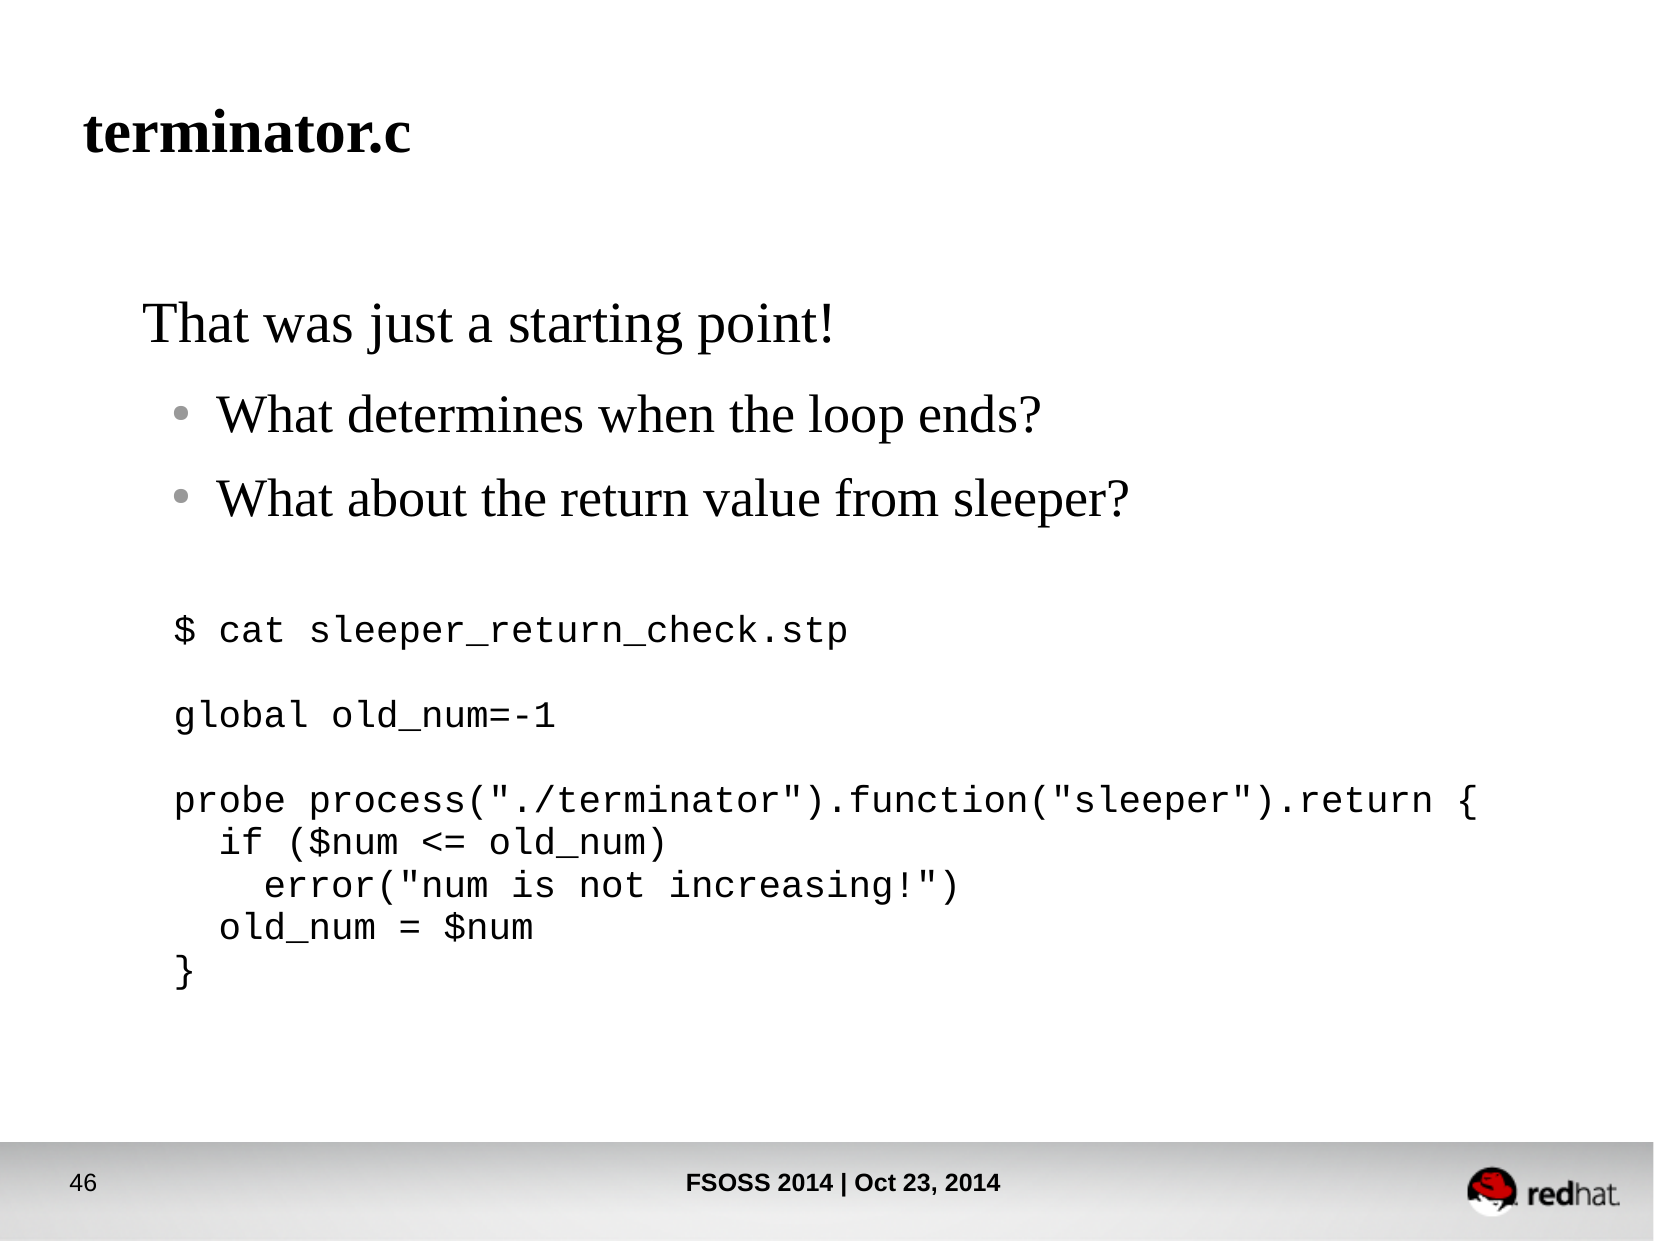

# terminator.c
That was just a starting point!
What determines when the loop ends?
What about the return value from sleeper?
$ cat sleeper_return_check.stp
global old_num=-1
probe process("./terminator").function("sleeper").return {
 if ($num <= old_num)
 error("num is not increasing!")
 old_num = $num
}